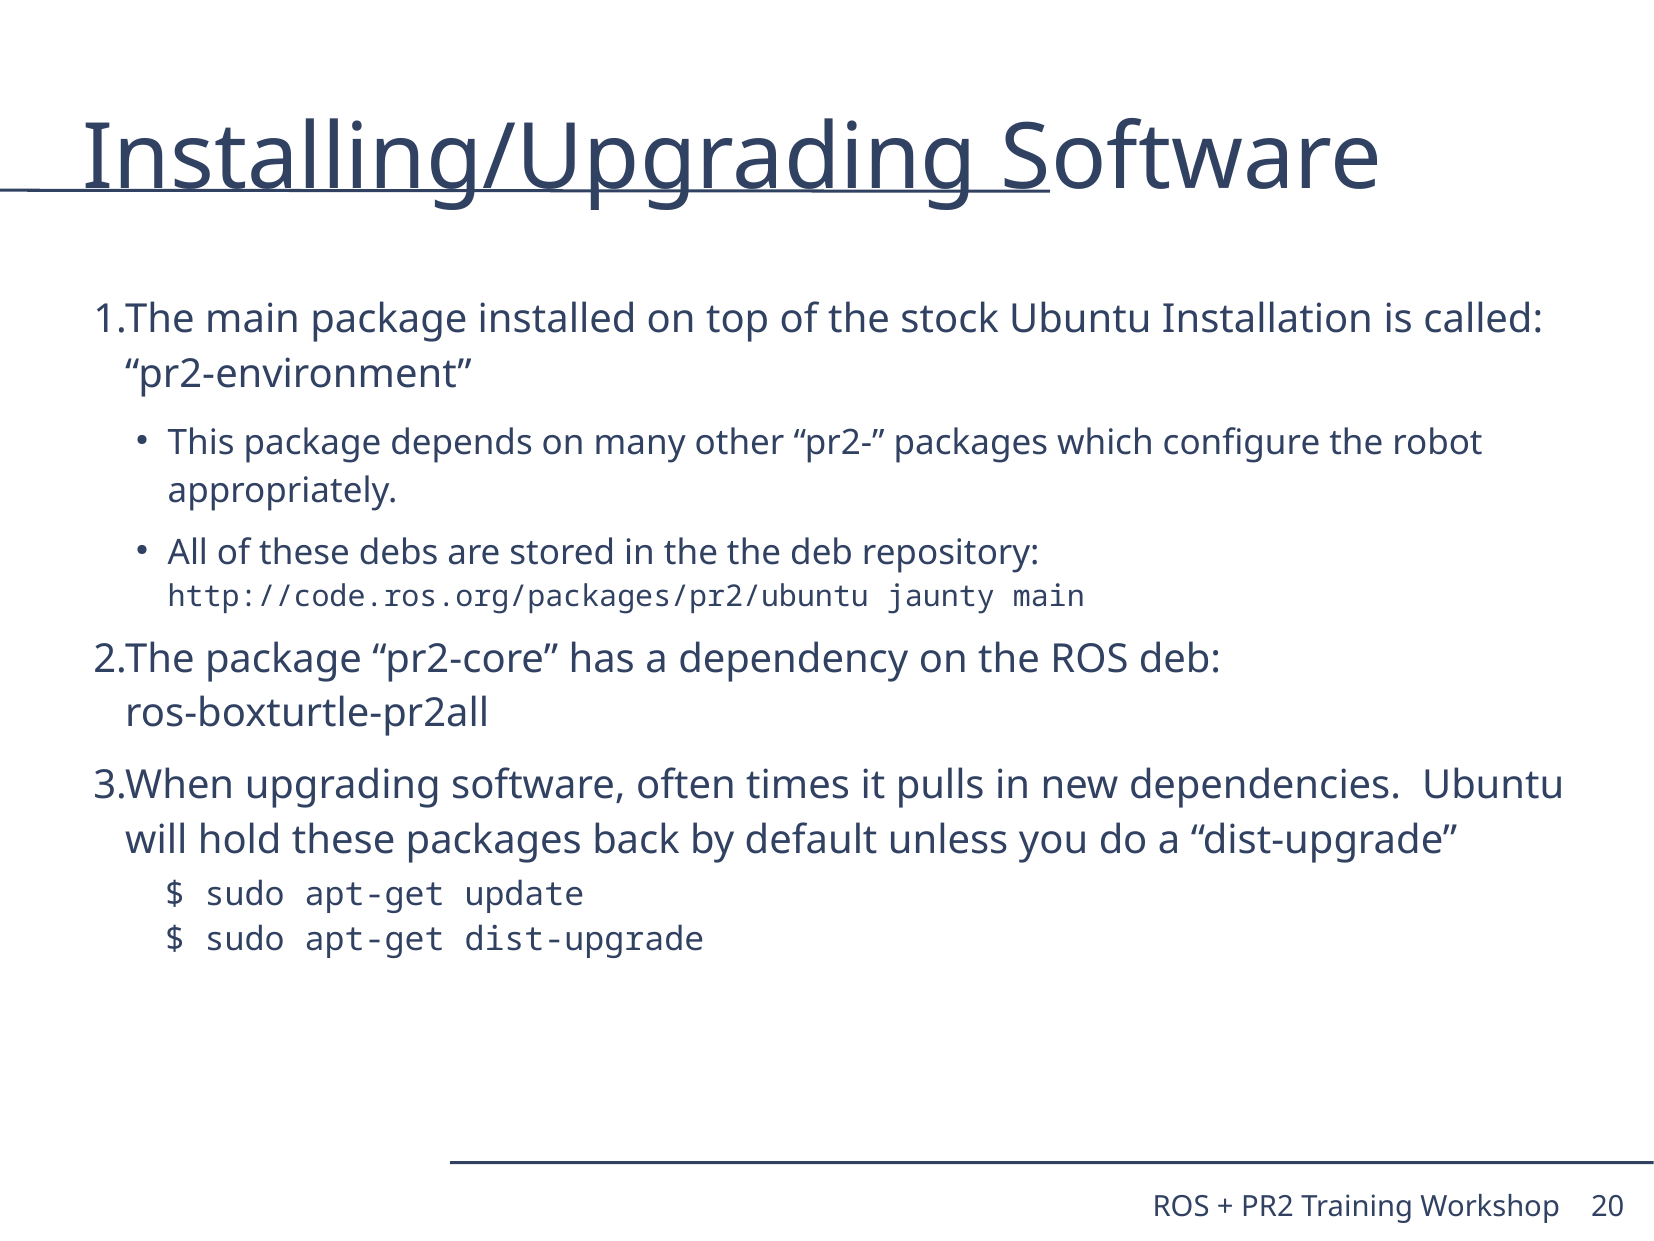

# Installing/Upgrading Software
The main package installed on top of the stock Ubuntu Installation is called: “pr2-environment”
This package depends on many other “pr2-” packages which configure the robot appropriately.
All of these debs are stored in the the deb repository:
http://code.ros.org/packages/pr2/ubuntu jaunty main
The package “pr2-core” has a dependency on the ROS deb:
ros-boxturtle-pr2all
When upgrading software, often times it pulls in new dependencies. Ubuntu will hold these packages back by default unless you do a “dist-upgrade”
$ sudo apt-get update
$ sudo apt-get dist-upgrade